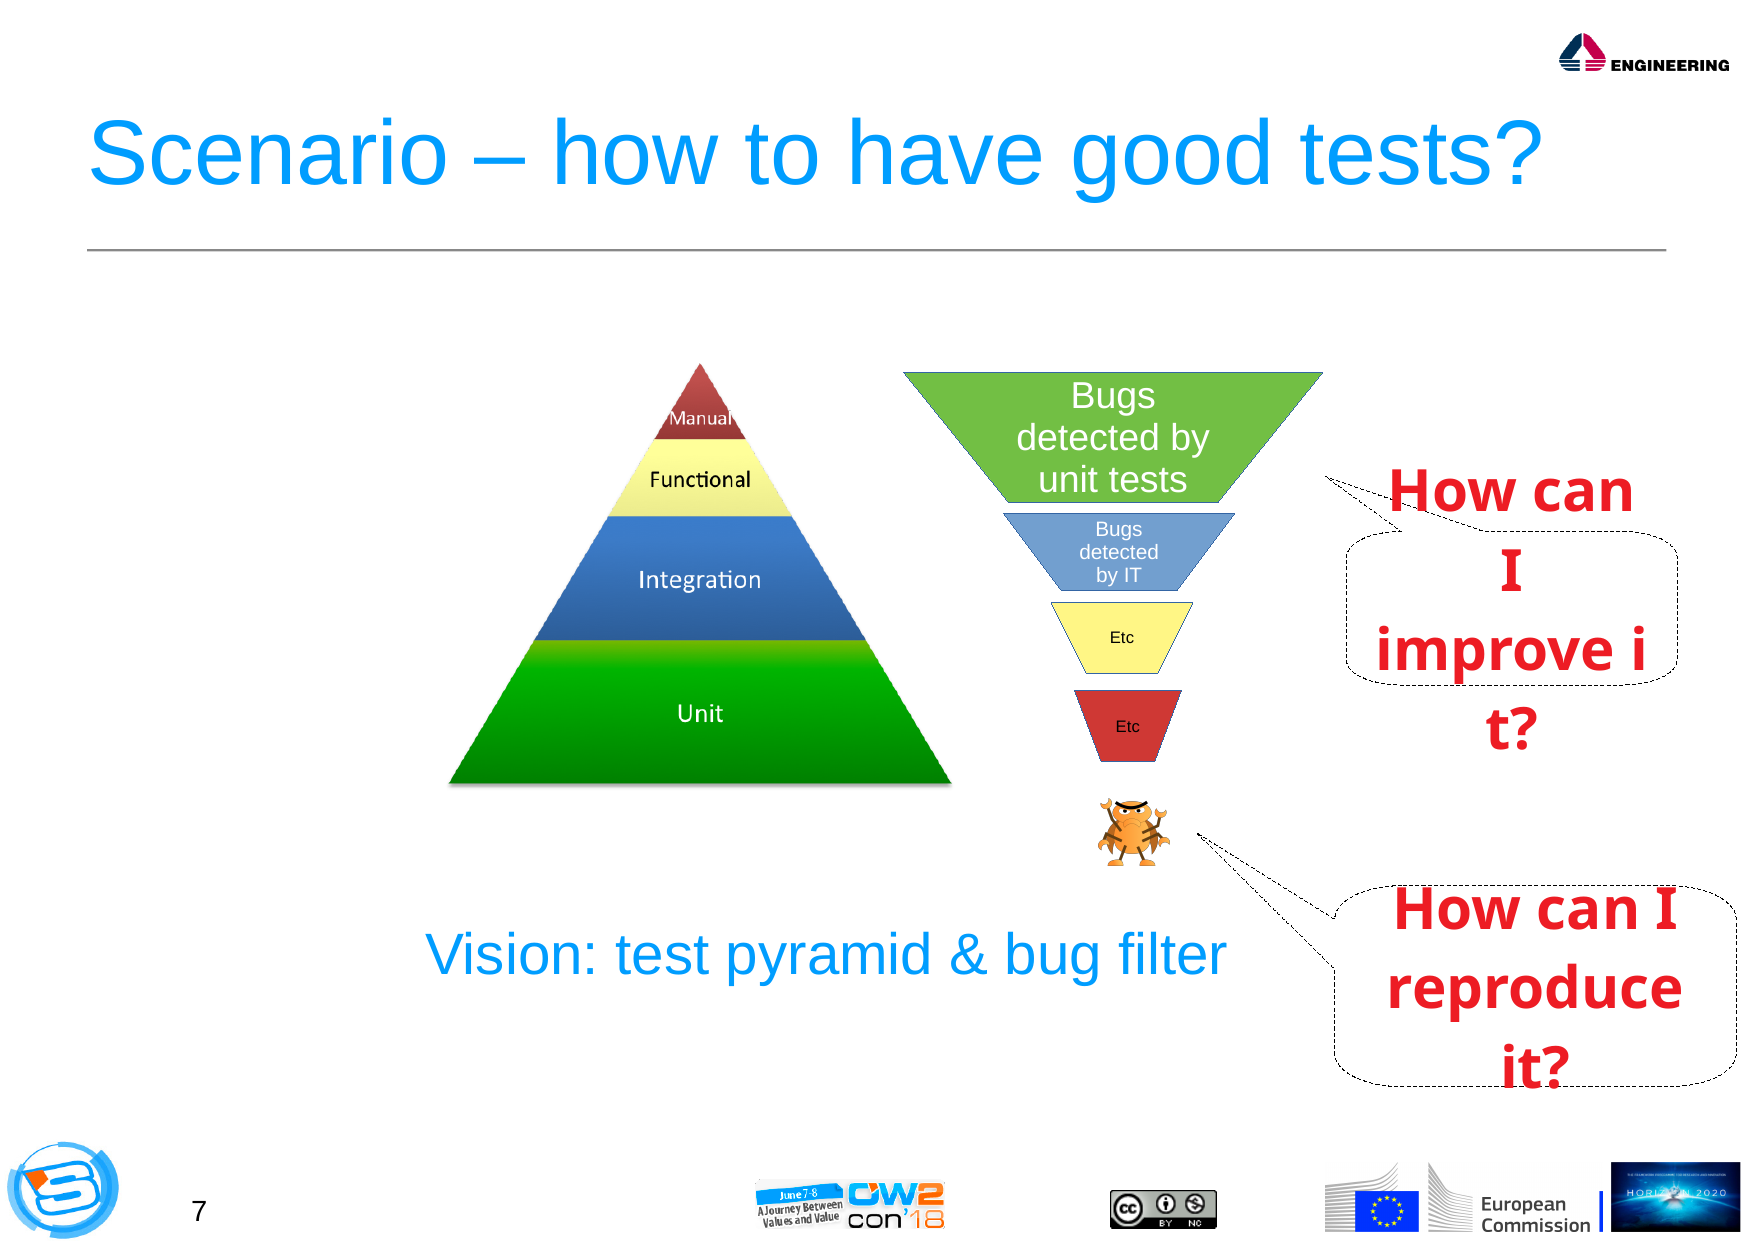

# Scenario – how to have good tests?
Bugs detected by unit tests
Bugs detected by IT
How can I improve it?
Etc
Etc
Vision: test pyramid & bug filter
How can I reproduce it?